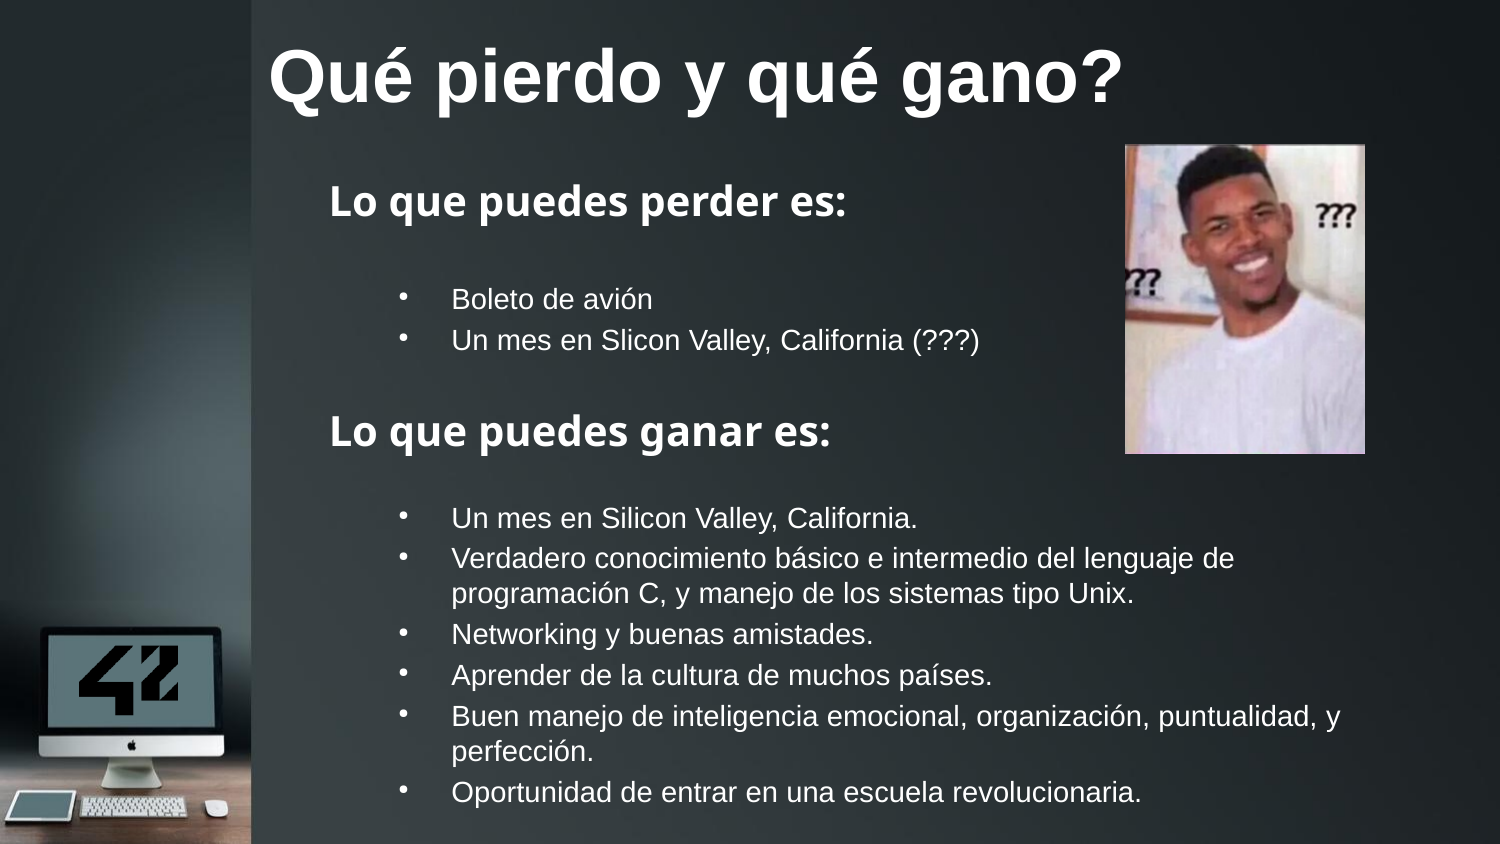

# Qué pierdo y qué gano?
Lo que puedes perder es:
Boleto de avión
Un mes en Slicon Valley, California (???)
Lo que puedes ganar es:
Un mes en Silicon Valley, California.
Verdadero conocimiento básico e intermedio del lenguaje de
programación C, y manejo de los sistemas tipo Unix.
Networking y buenas amistades.
Aprender de la cultura de muchos países.
Buen manejo de inteligencia emocional, organización, puntualidad, y
perfección.
Oportunidad de entrar en una escuela revolucionaria.